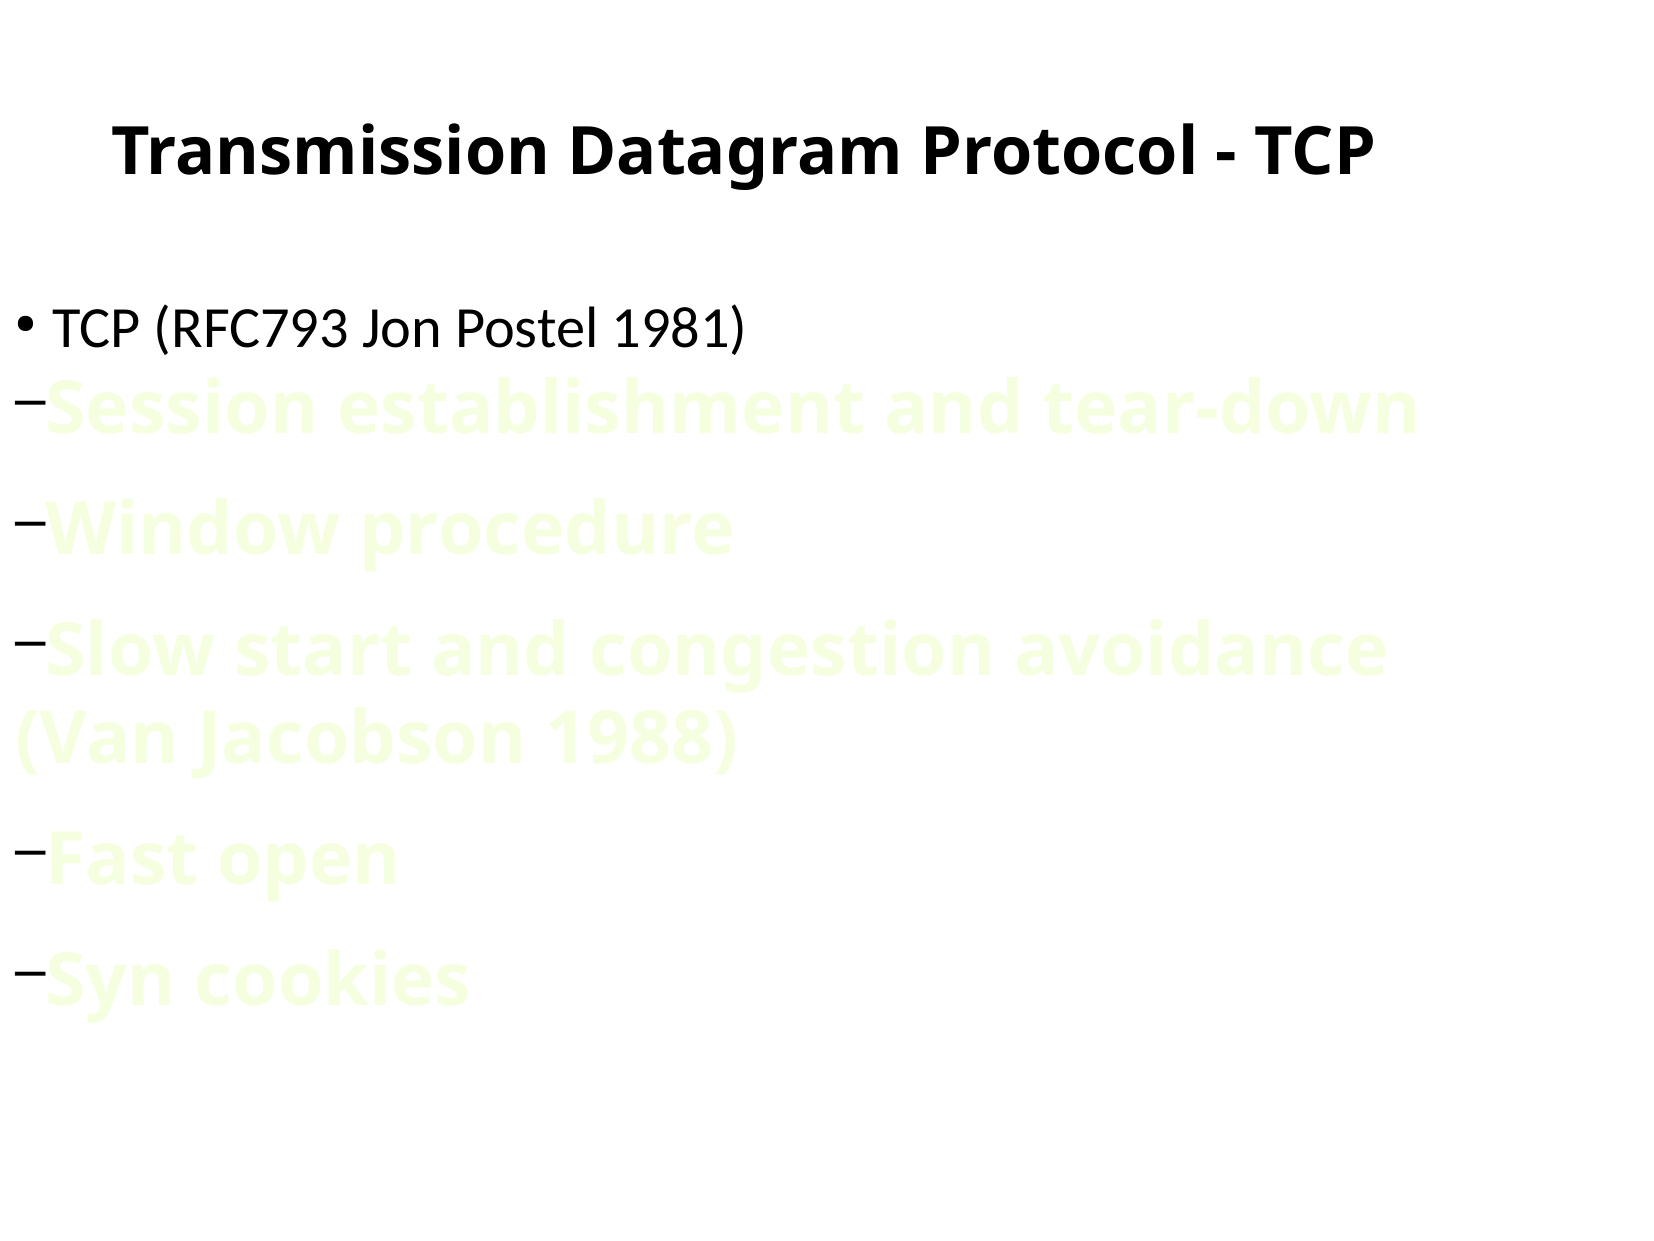

# Transmission Datagram Protocol - TCP
TCP (RFC793 Jon Postel 1981)
Session establishment and tear-down
Window procedure
Slow start and congestion avoidance (Van Jacobson 1988)
Fast open
Syn cookies